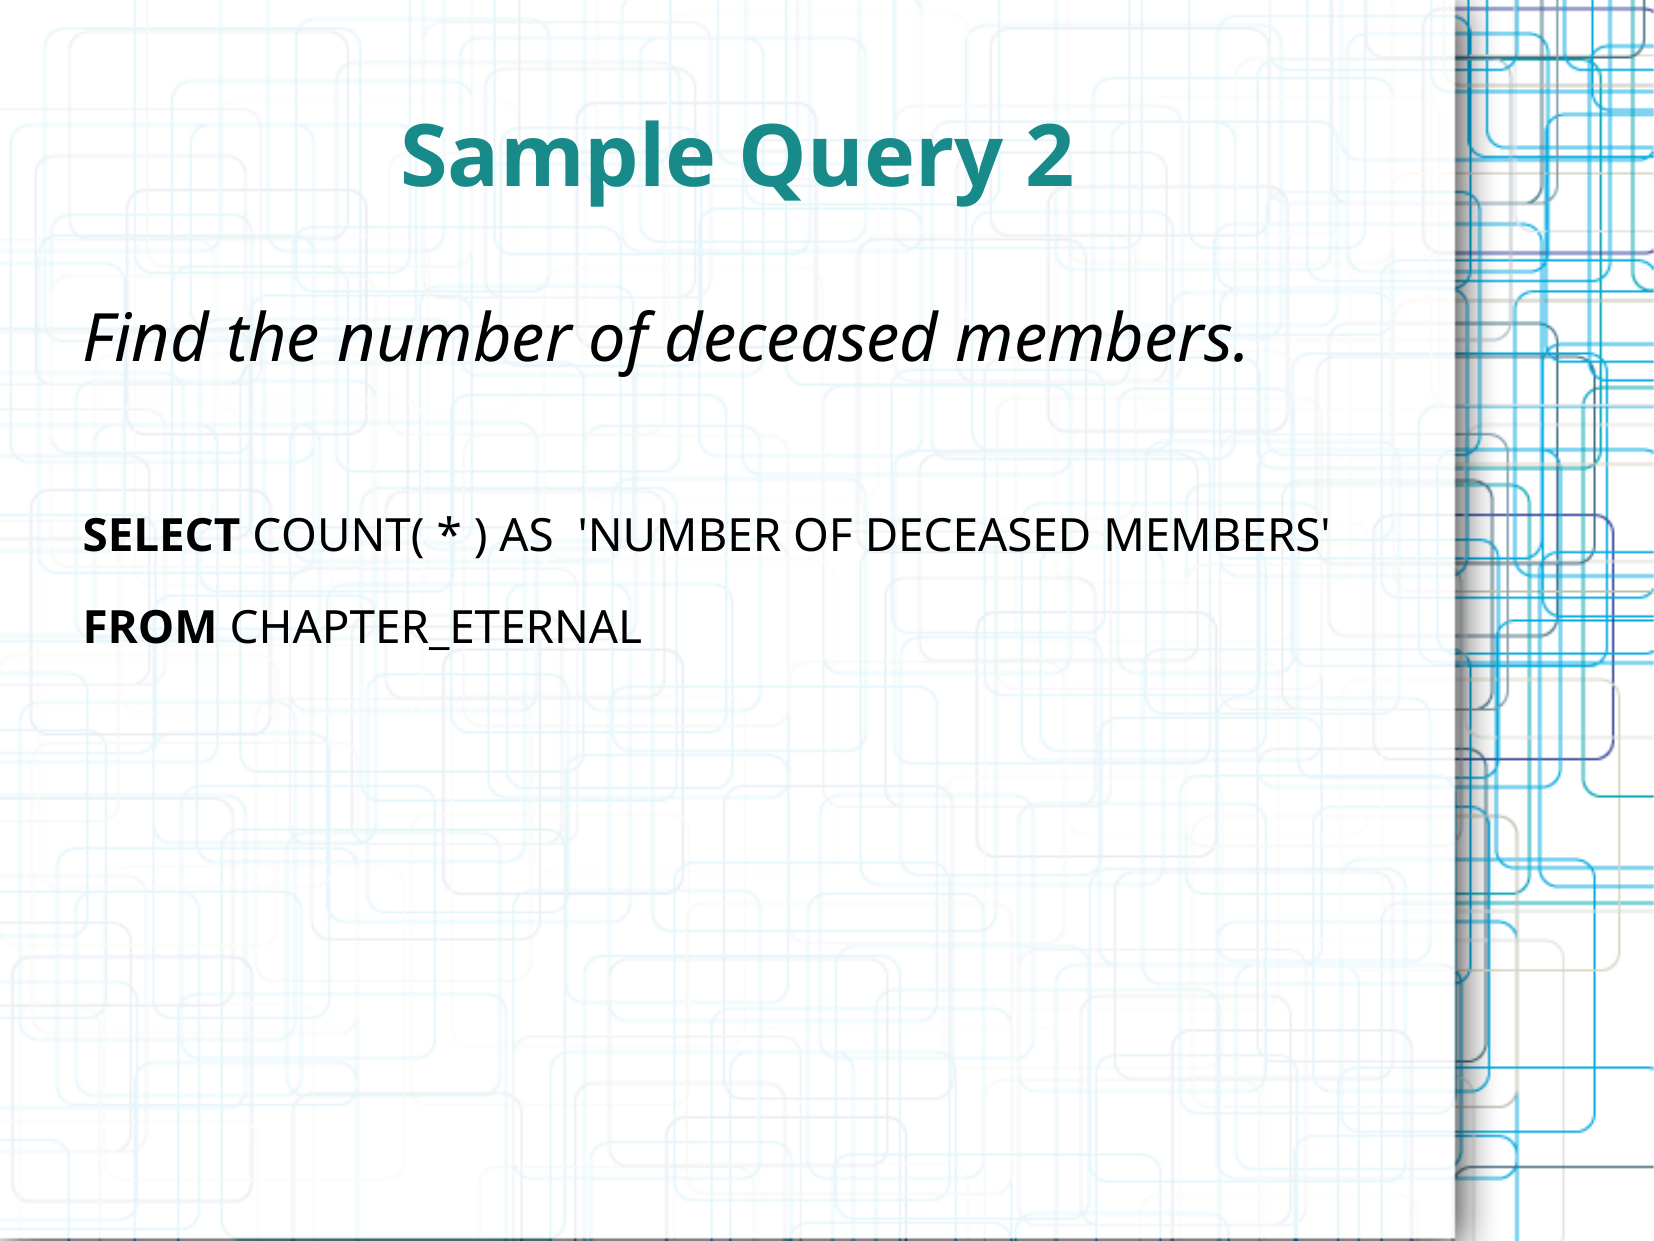

# Sample Query 2
Find the number of deceased members.
SELECT COUNT( * ) AS 'NUMBER OF DECEASED MEMBERS'
FROM CHAPTER_ETERNAL